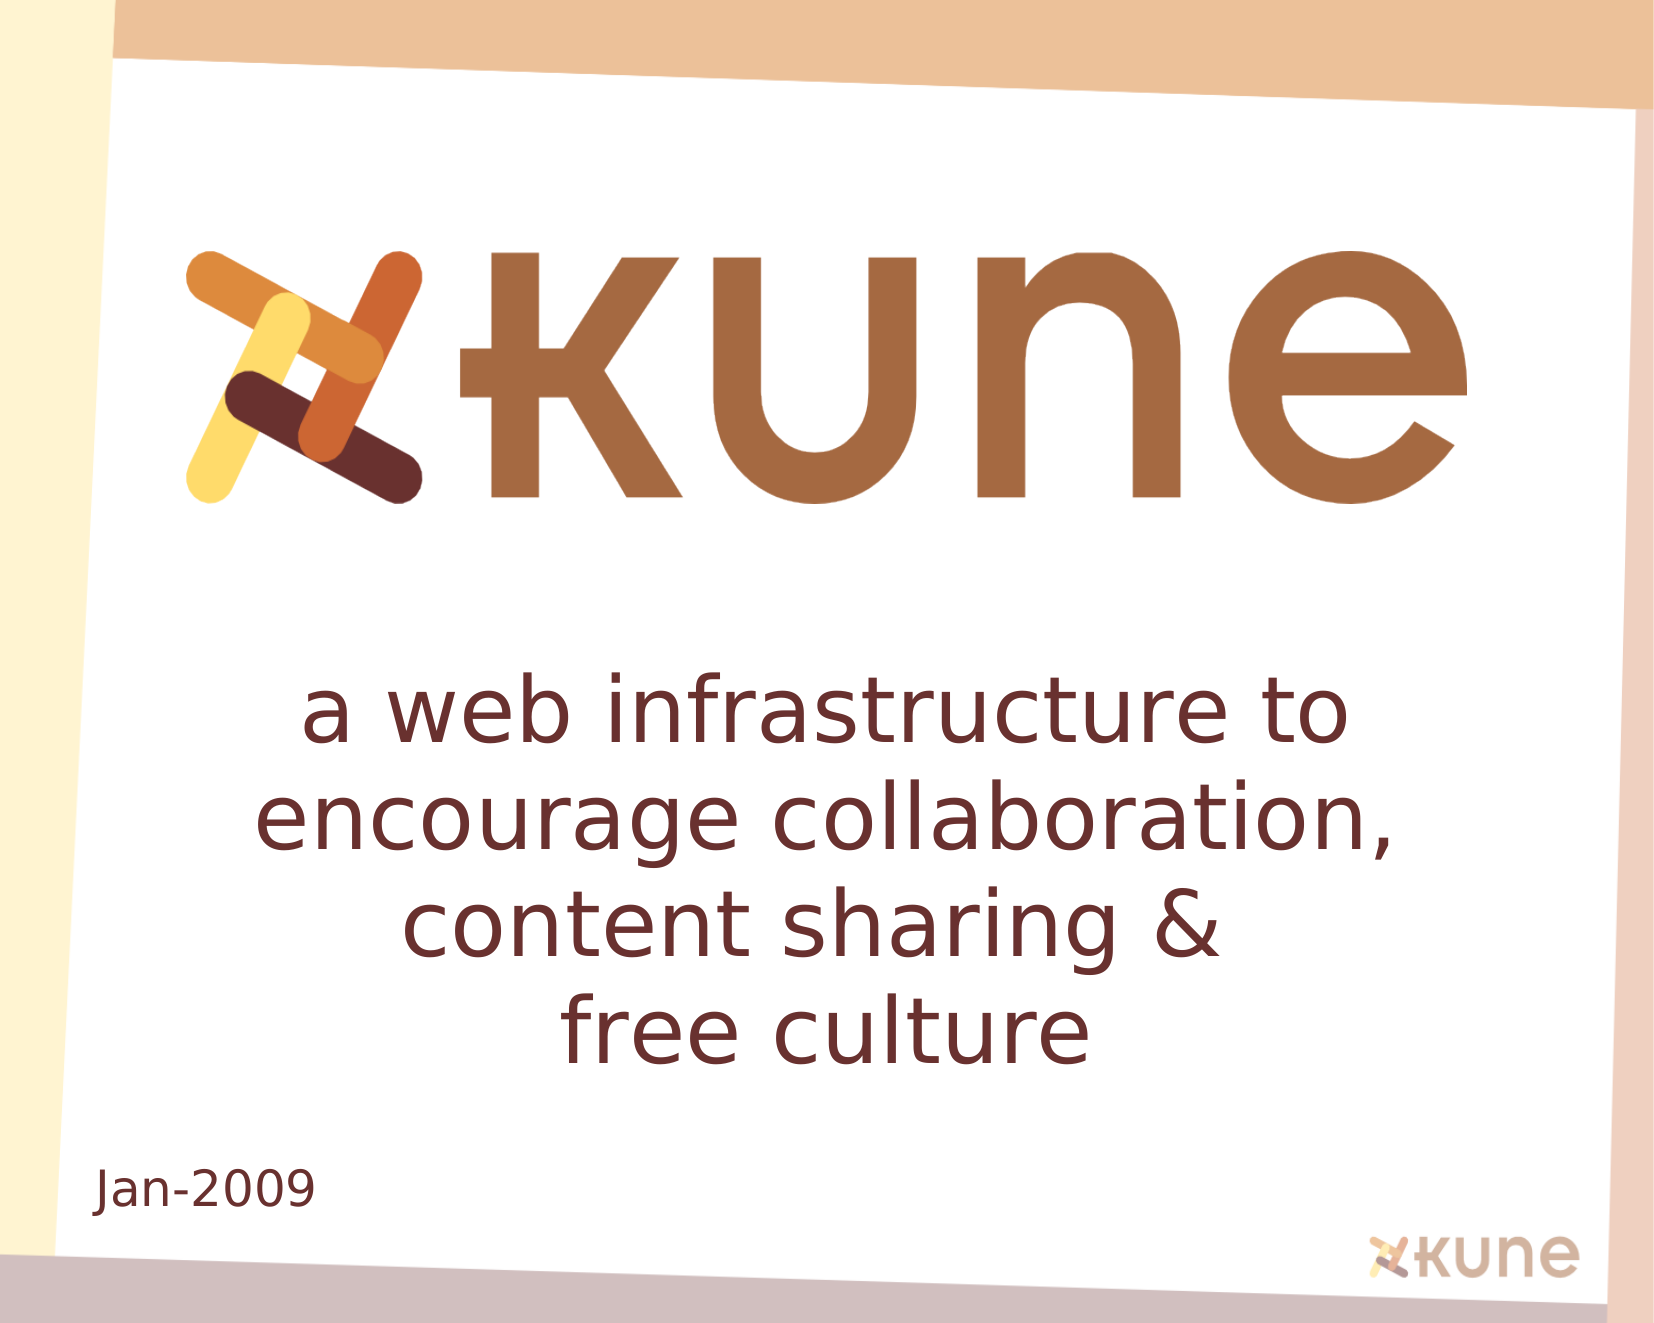

# a web infrastructure to encourage collaboration, content sharing & free culture
Jan-2009